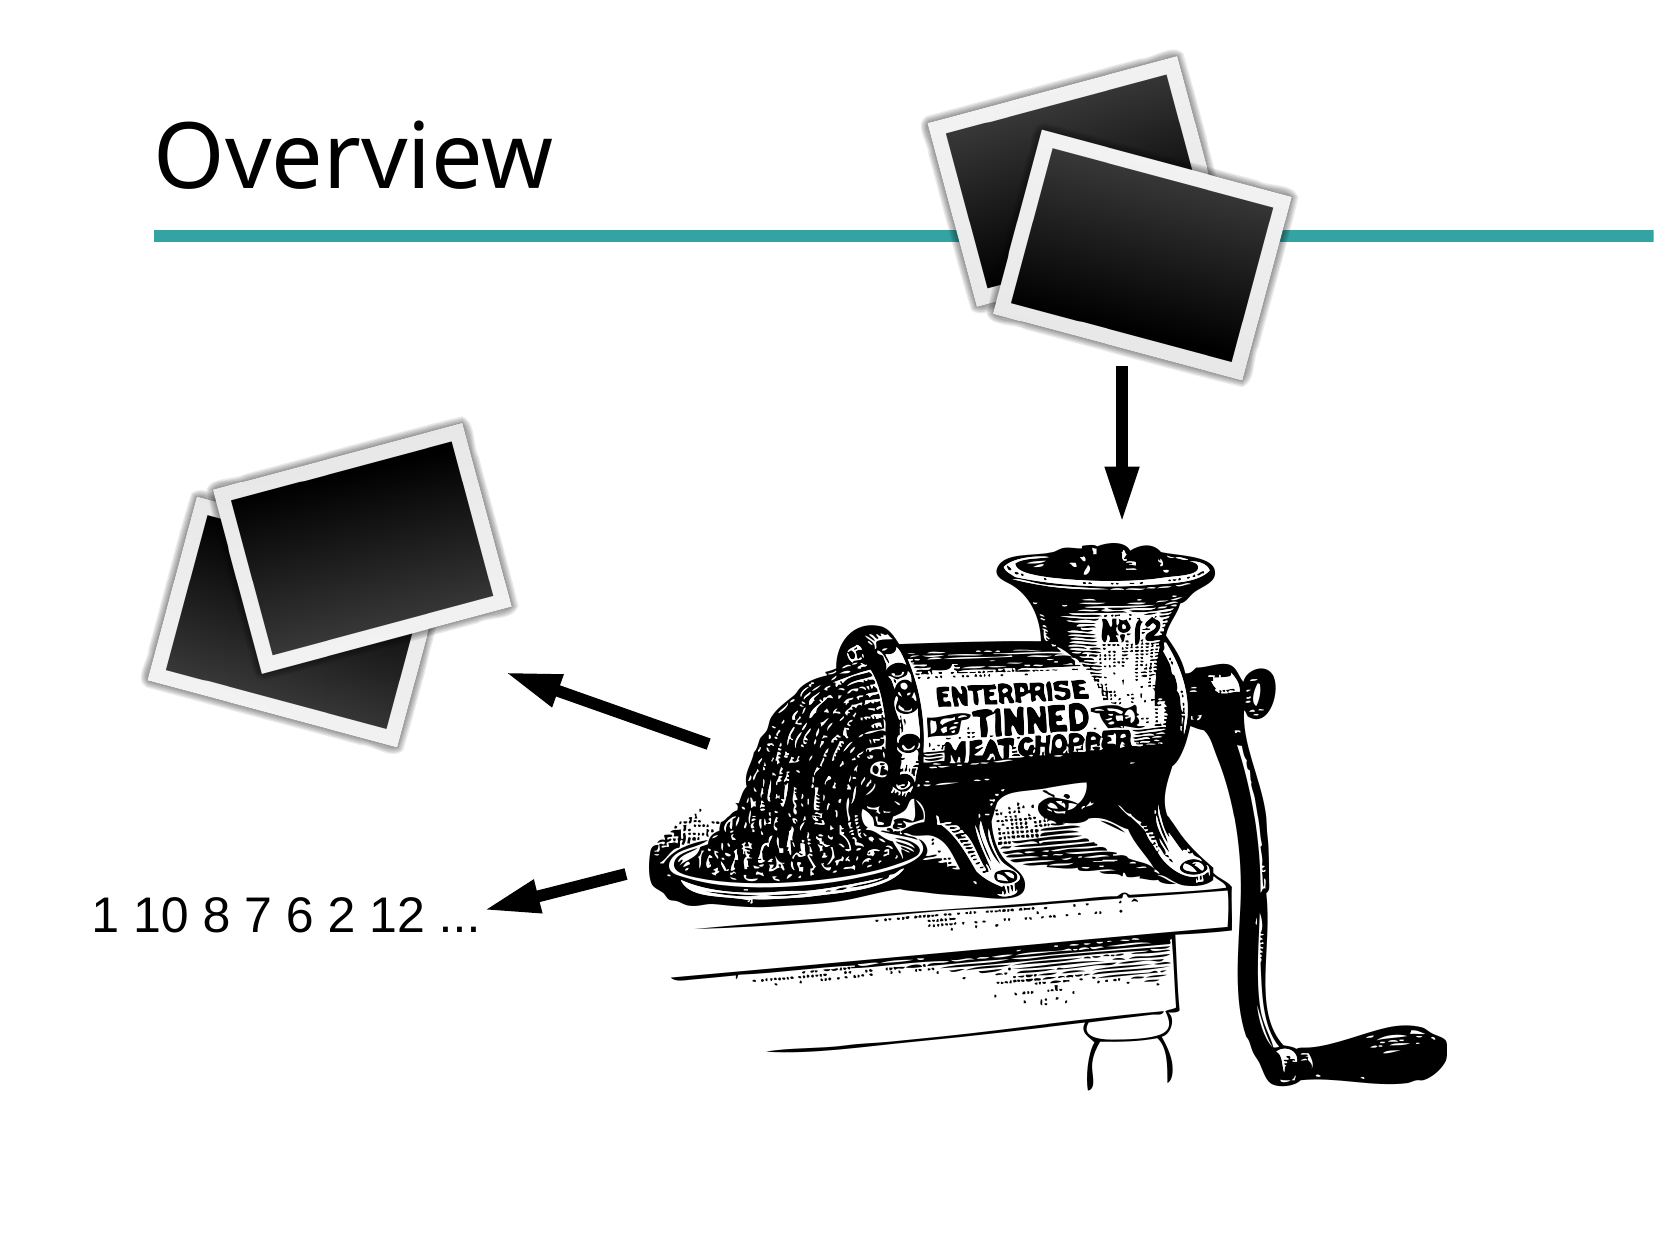

# Overview
1 10 8 7 6 2 12 ...